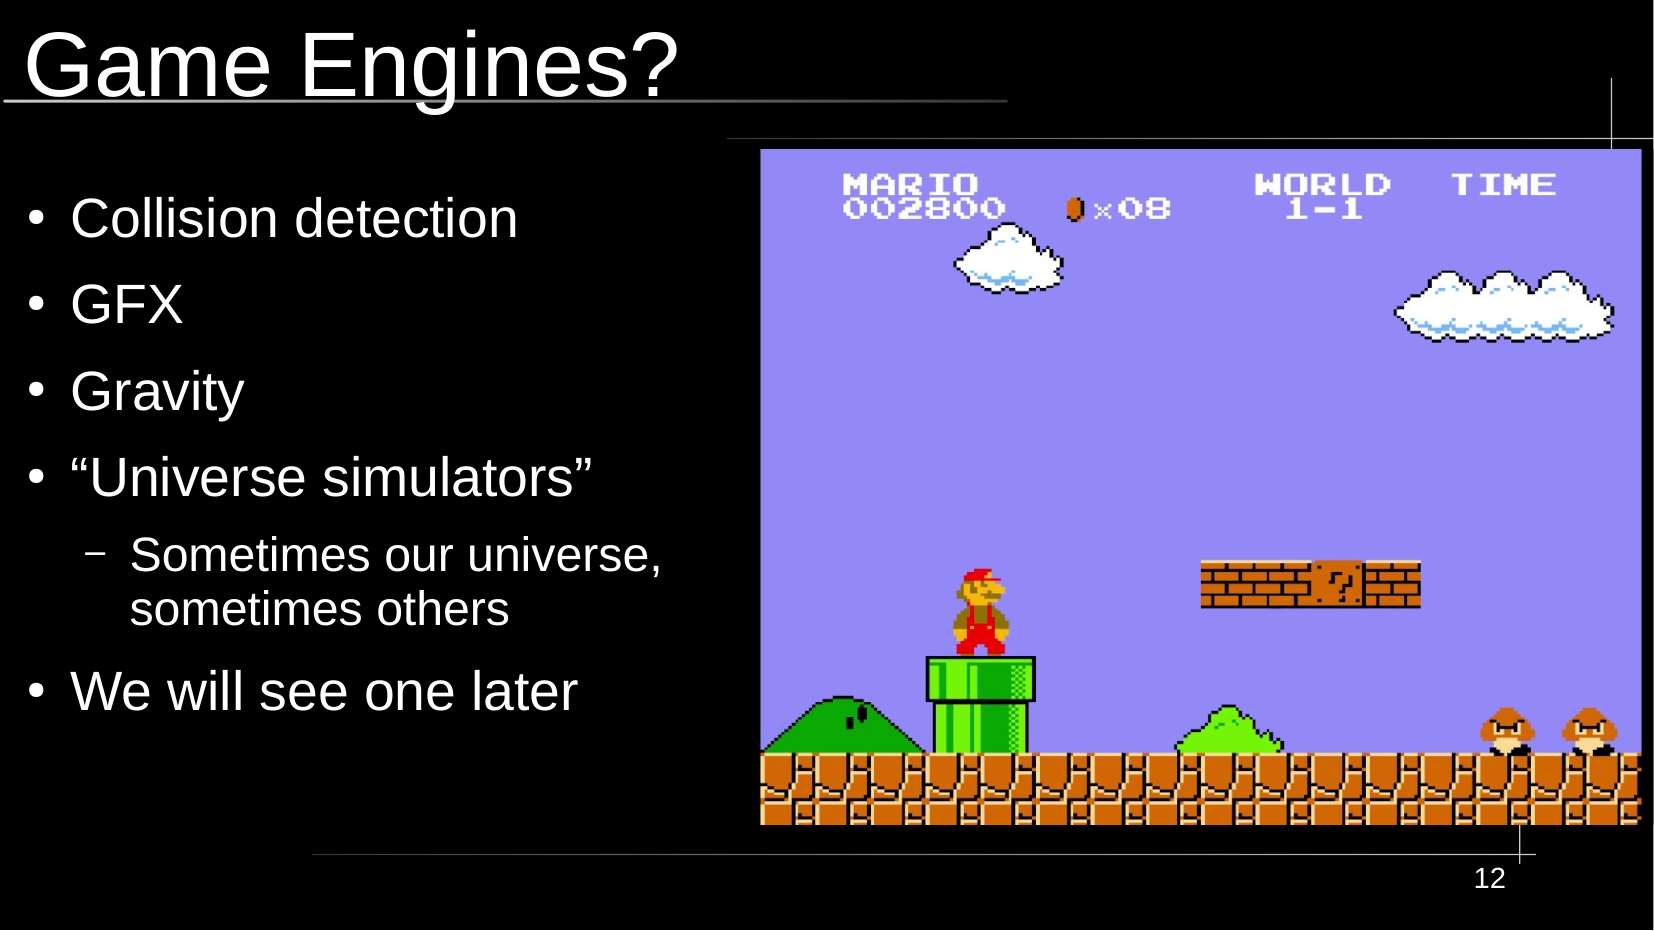

# Game Engines?
Collision detection
GFX
Gravity
“Universe simulators”
Sometimes our universe,
sometimes others
We will see one later
12